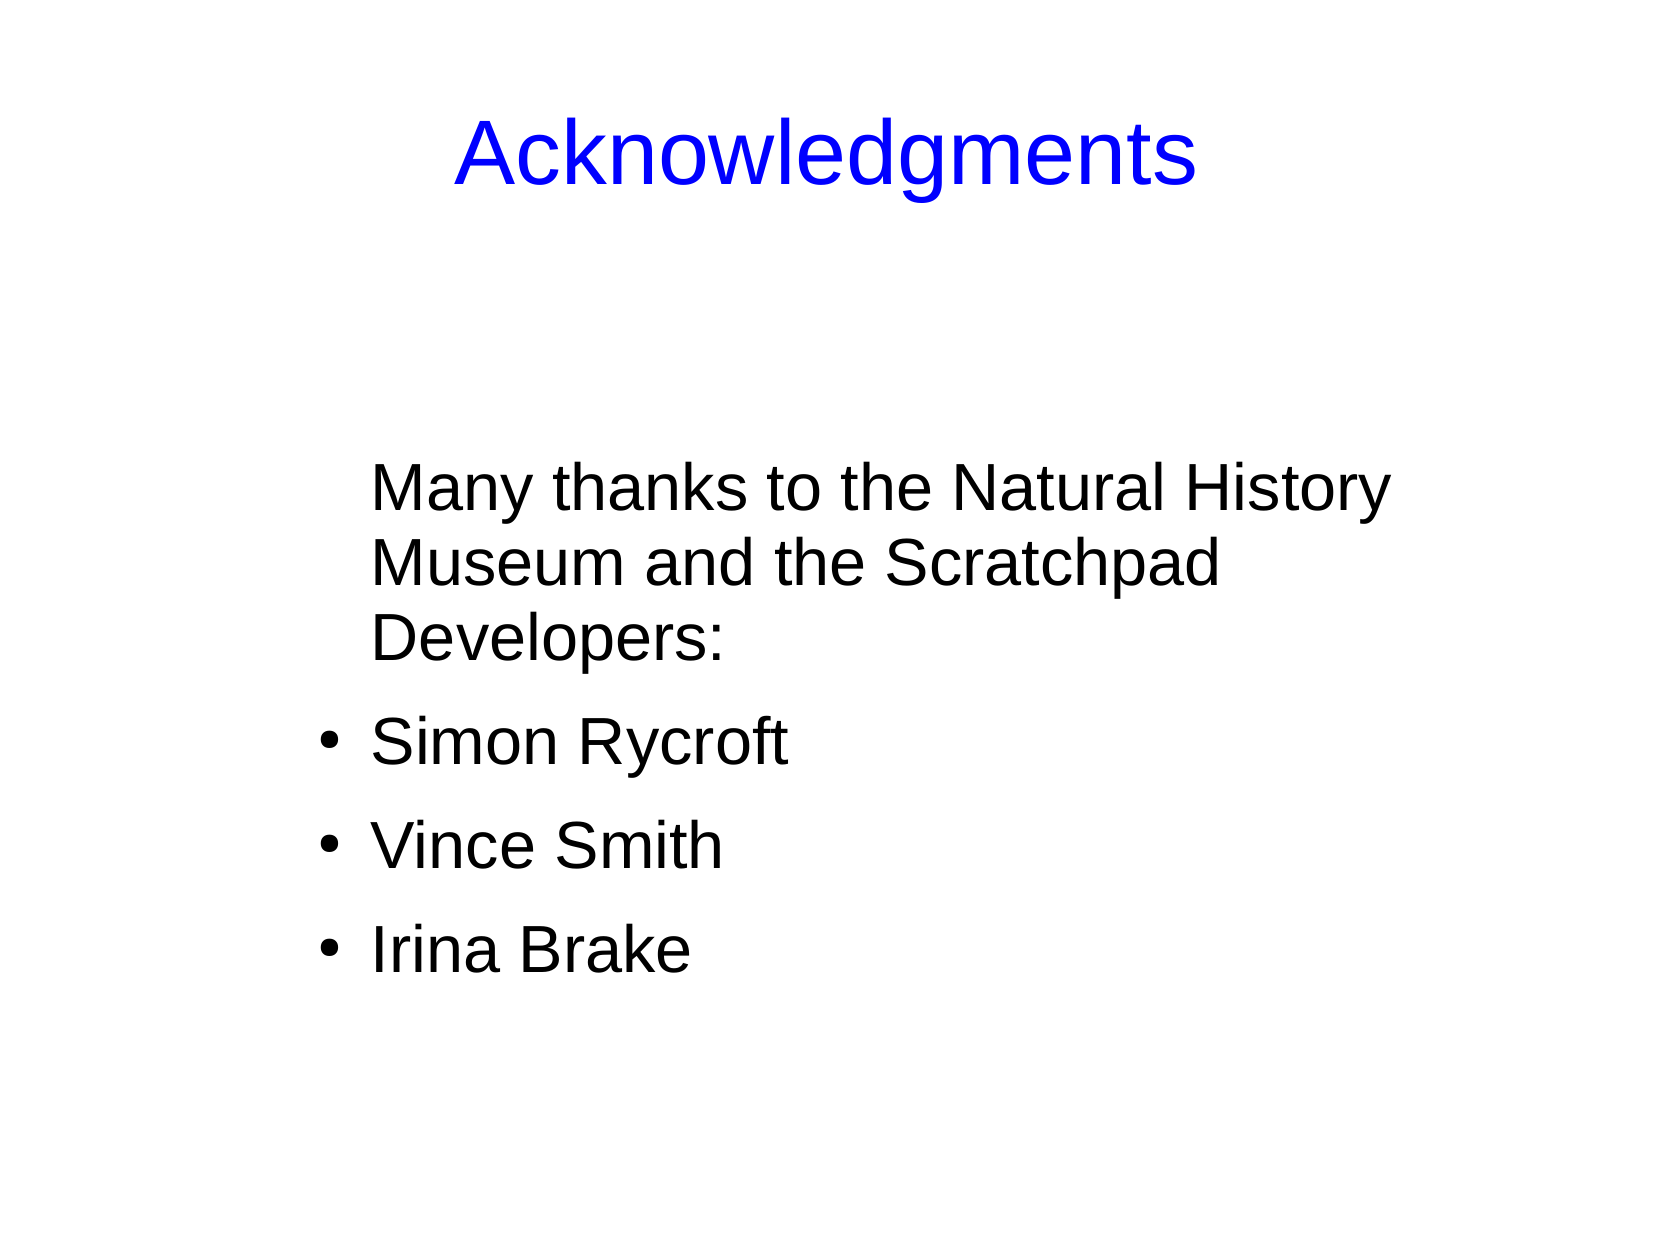

# Acknowledgments
Many thanks to the Natural History Museum and the Scratchpad Developers:
Simon Rycroft
Vince Smith
Irina Brake